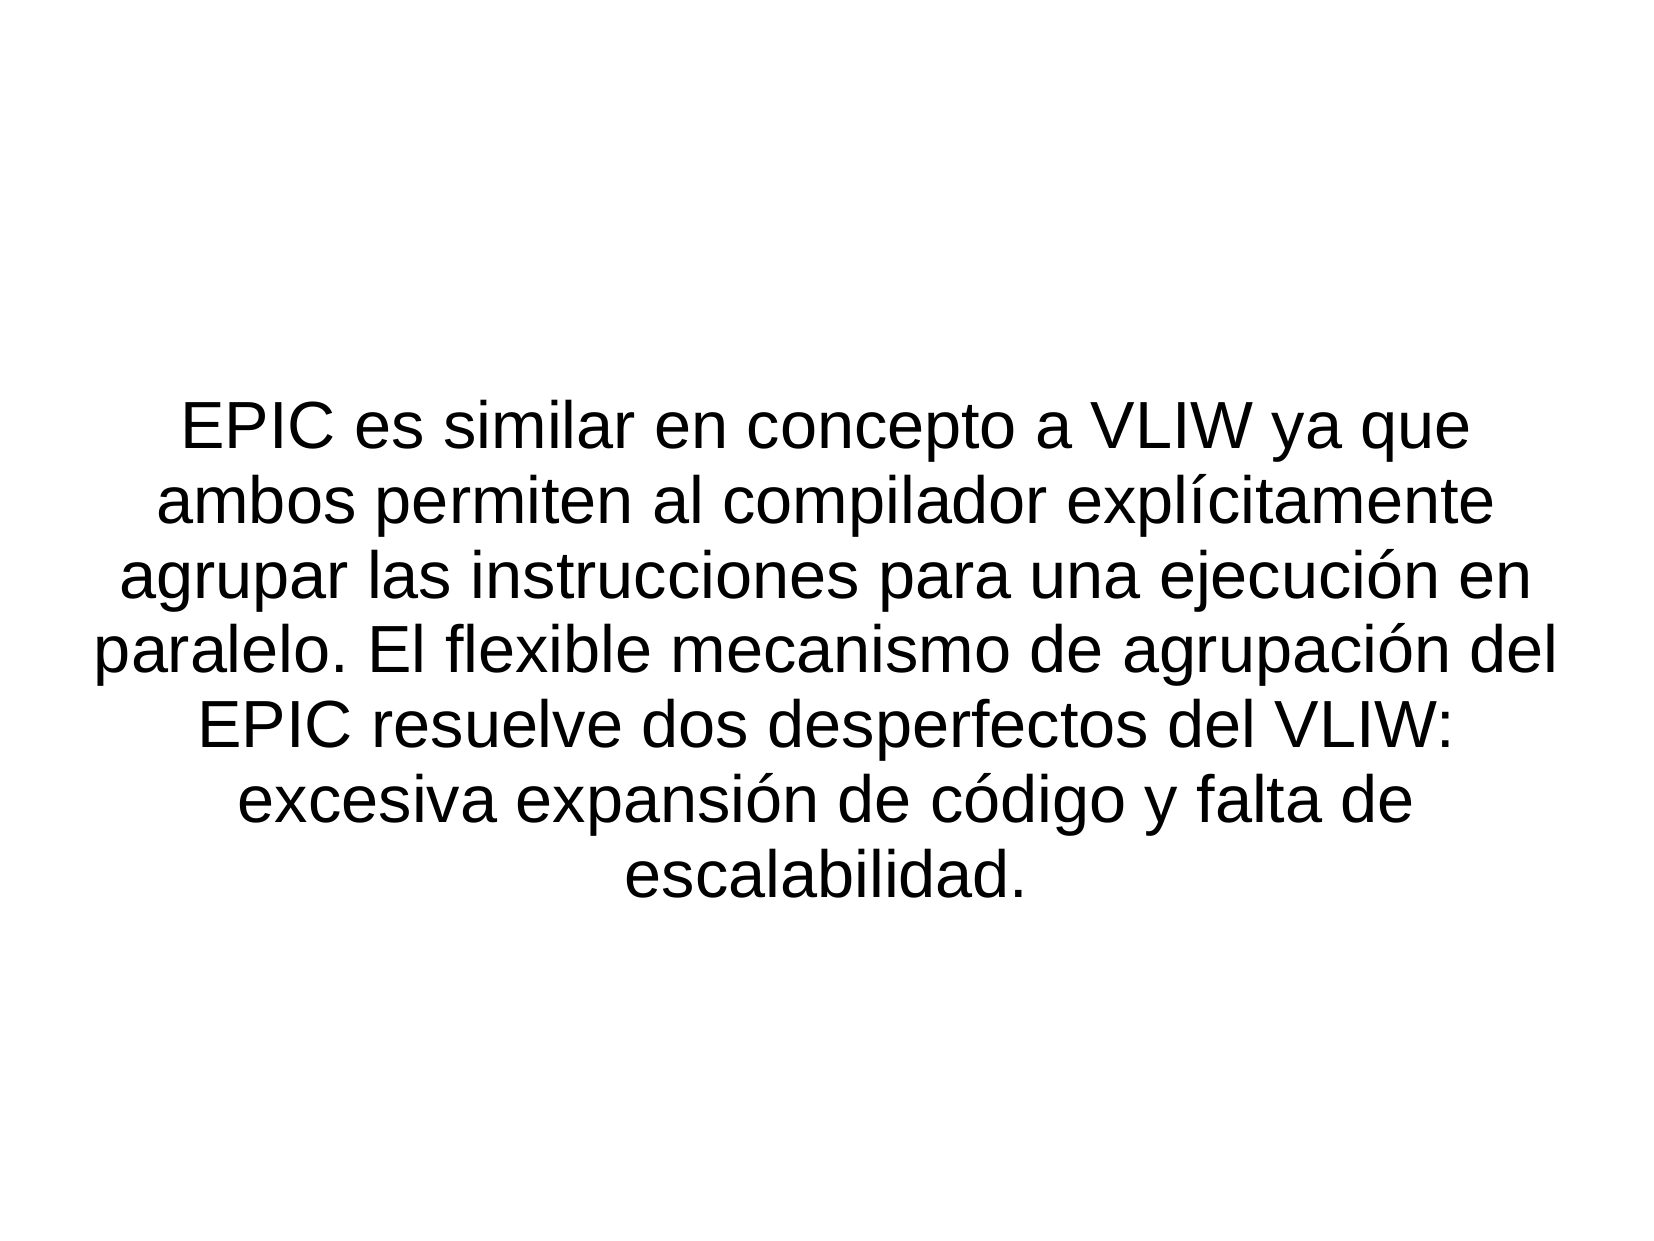

# EPIC es similar en concepto a VLIW ya que ambos permiten al compilador explícitamente agrupar las instrucciones para una ejecución en paralelo. El flexible mecanismo de agrupación del EPIC resuelve dos desperfectos del VLIW: excesiva expansión de código y falta de escalabilidad.